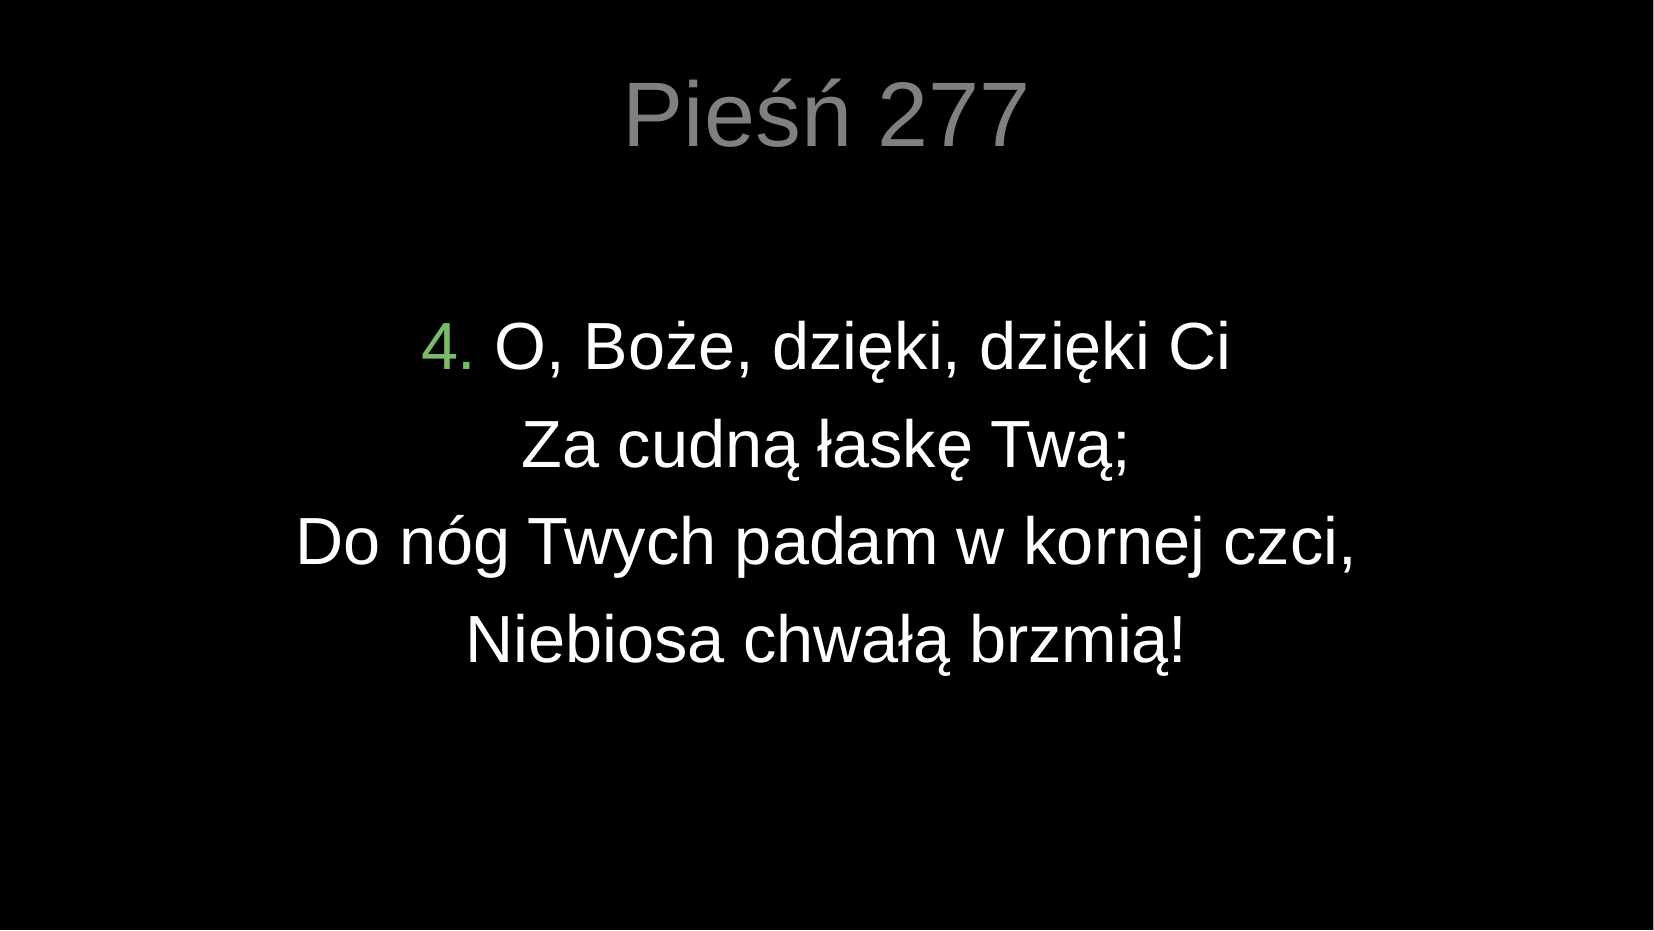

# Pieśń 277
4. O, Boże, dzięki, dzięki Ci
Za cudną łaskę Twą;
Do nóg Twych padam w kornej czci,
Niebiosa chwałą brzmią!